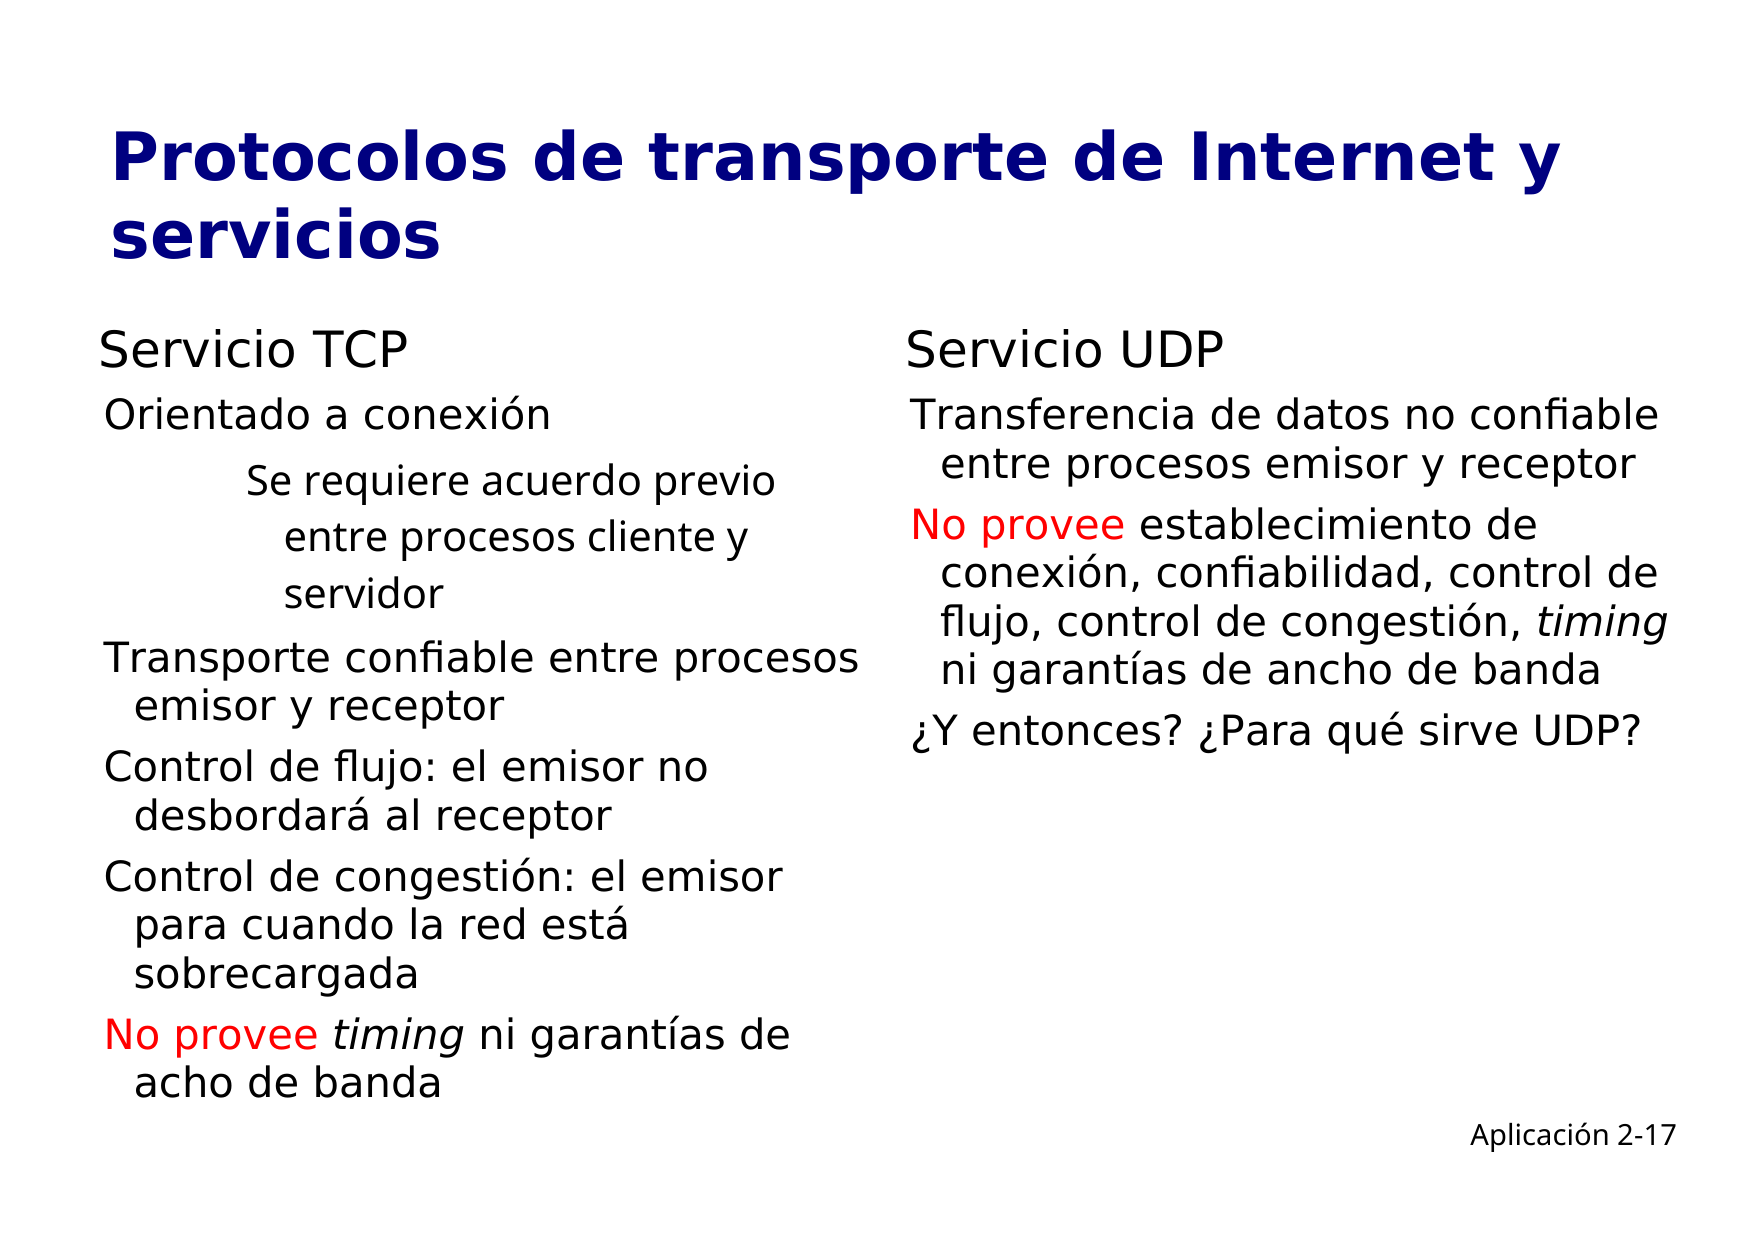

# Protocolos de transporte de Internet y servicios
Servicio TCP
Orientado a conexión
Se requiere acuerdo previo entre procesos cliente y servidor
Transporte confiable entre procesos emisor y receptor
Control de flujo: el emisor no desbordará al receptor
Control de congestión: el emisor para cuando la red está sobrecargada
No provee timing ni garantías de acho de banda
Servicio UDP
Transferencia de datos no confiable entre procesos emisor y receptor
No provee establecimiento de conexión, confiabilidad, control de flujo, control de congestión, timing ni garantías de ancho de banda
¿Y entonces? ¿Para qué sirve UDP?